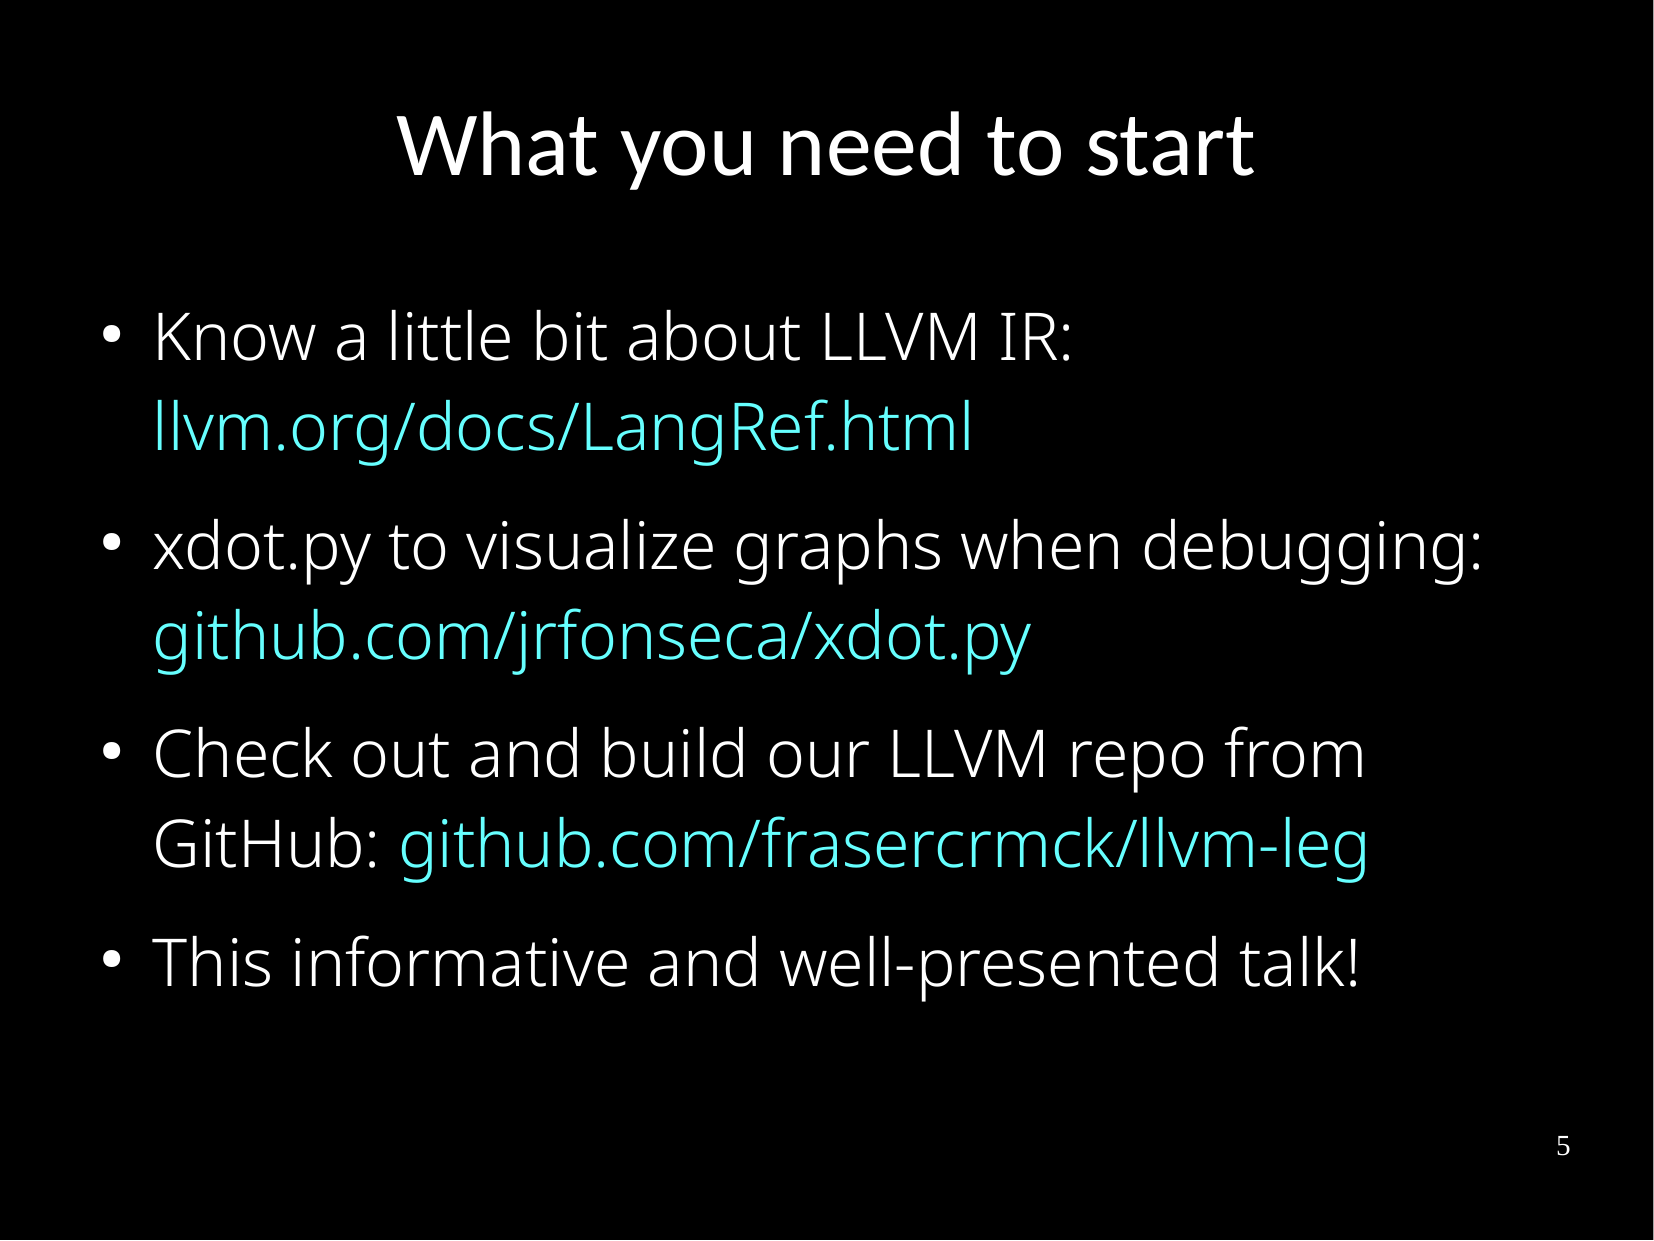

# What you need to start
Know a little bit about LLVM IR:llvm.org/docs/LangRef.html
xdot.py to visualize graphs when debugging:github.com/jrfonseca/xdot.py
Check out and build our LLVM repo from GitHub: github.com/frasercrmck/llvm-leg
This informative and well-presented talk!
5